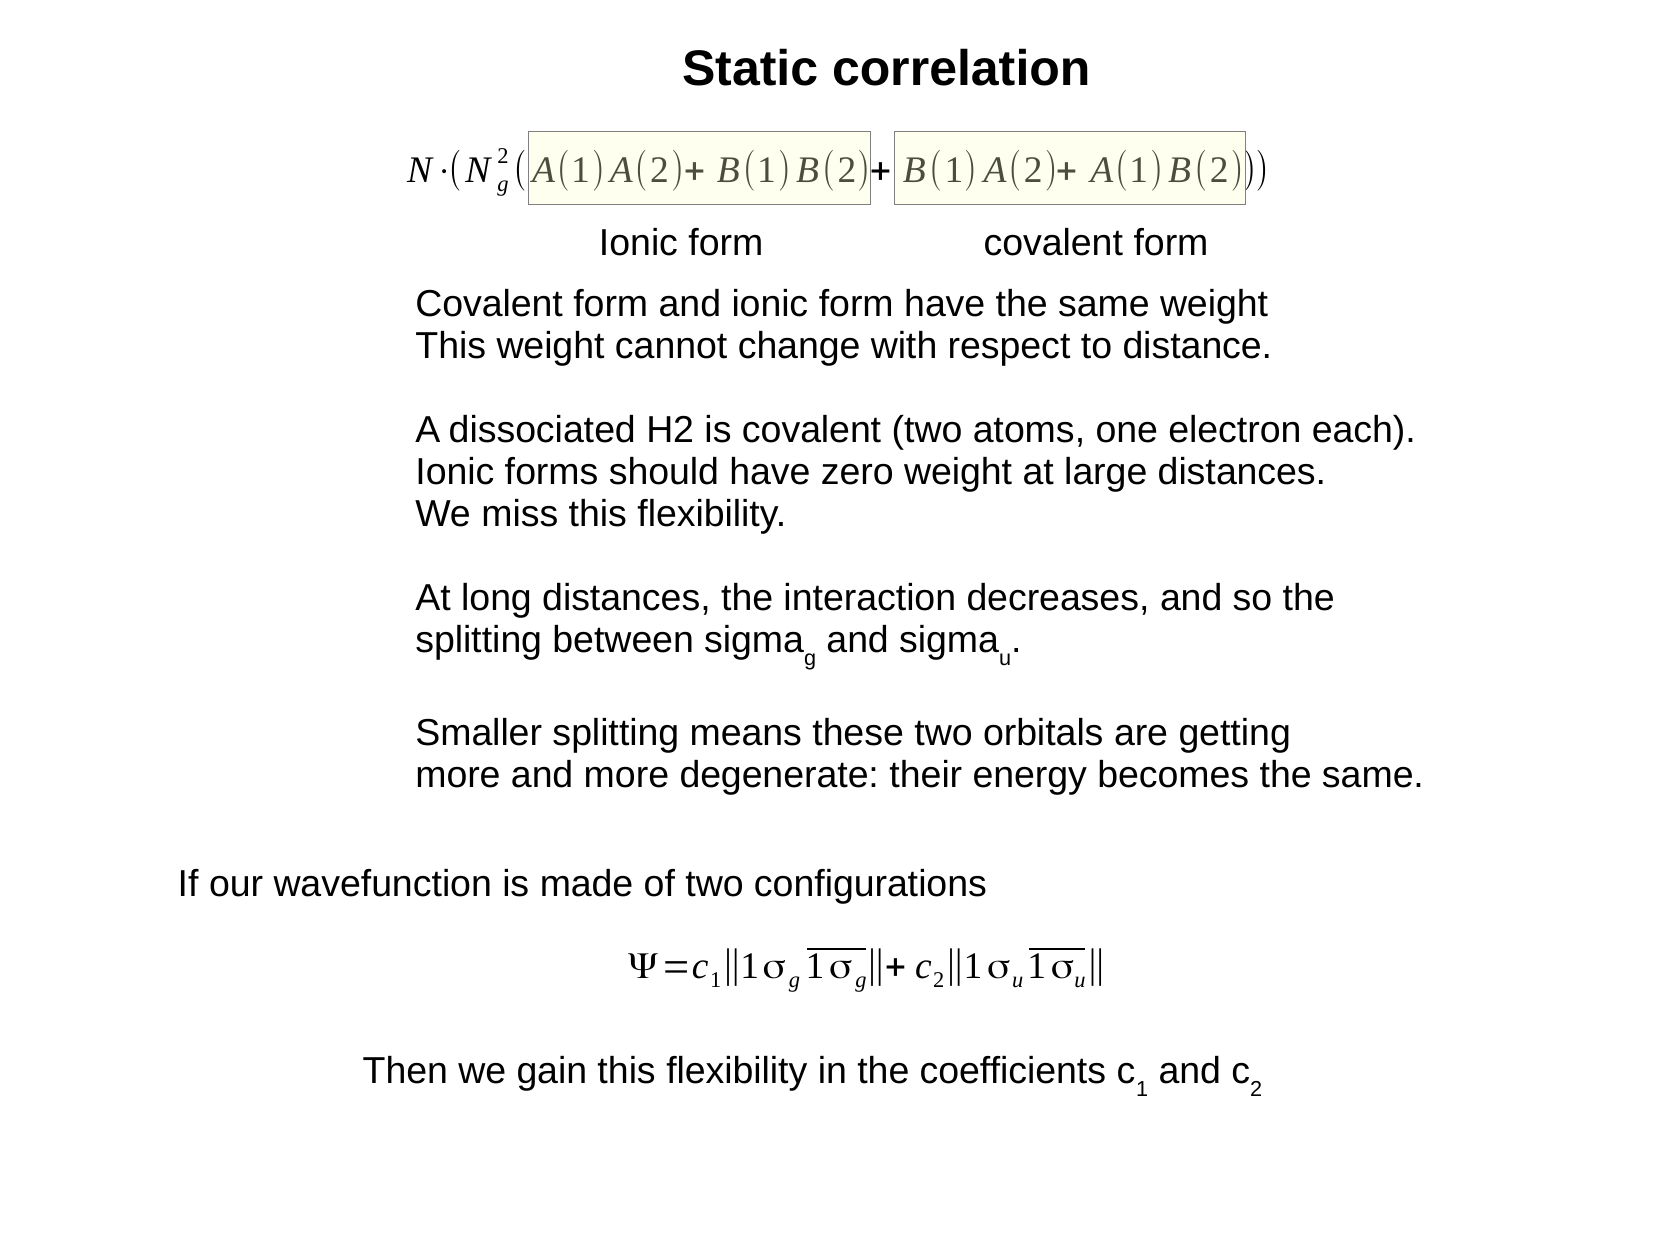

Static correlation
Ionic form
covalent form
Covalent form and ionic form have the same weight
This weight cannot change with respect to distance.
A dissociated H2 is covalent (two atoms, one electron each).
Ionic forms should have zero weight at large distances.
We miss this flexibility.
At long distances, the interaction decreases, and so the
splitting between sigmag and sigmau.
Smaller splitting means these two orbitals are getting
more and more degenerate: their energy becomes the same.
If our wavefunction is made of two configurations
Then we gain this flexibility in the coefficients c1 and c2